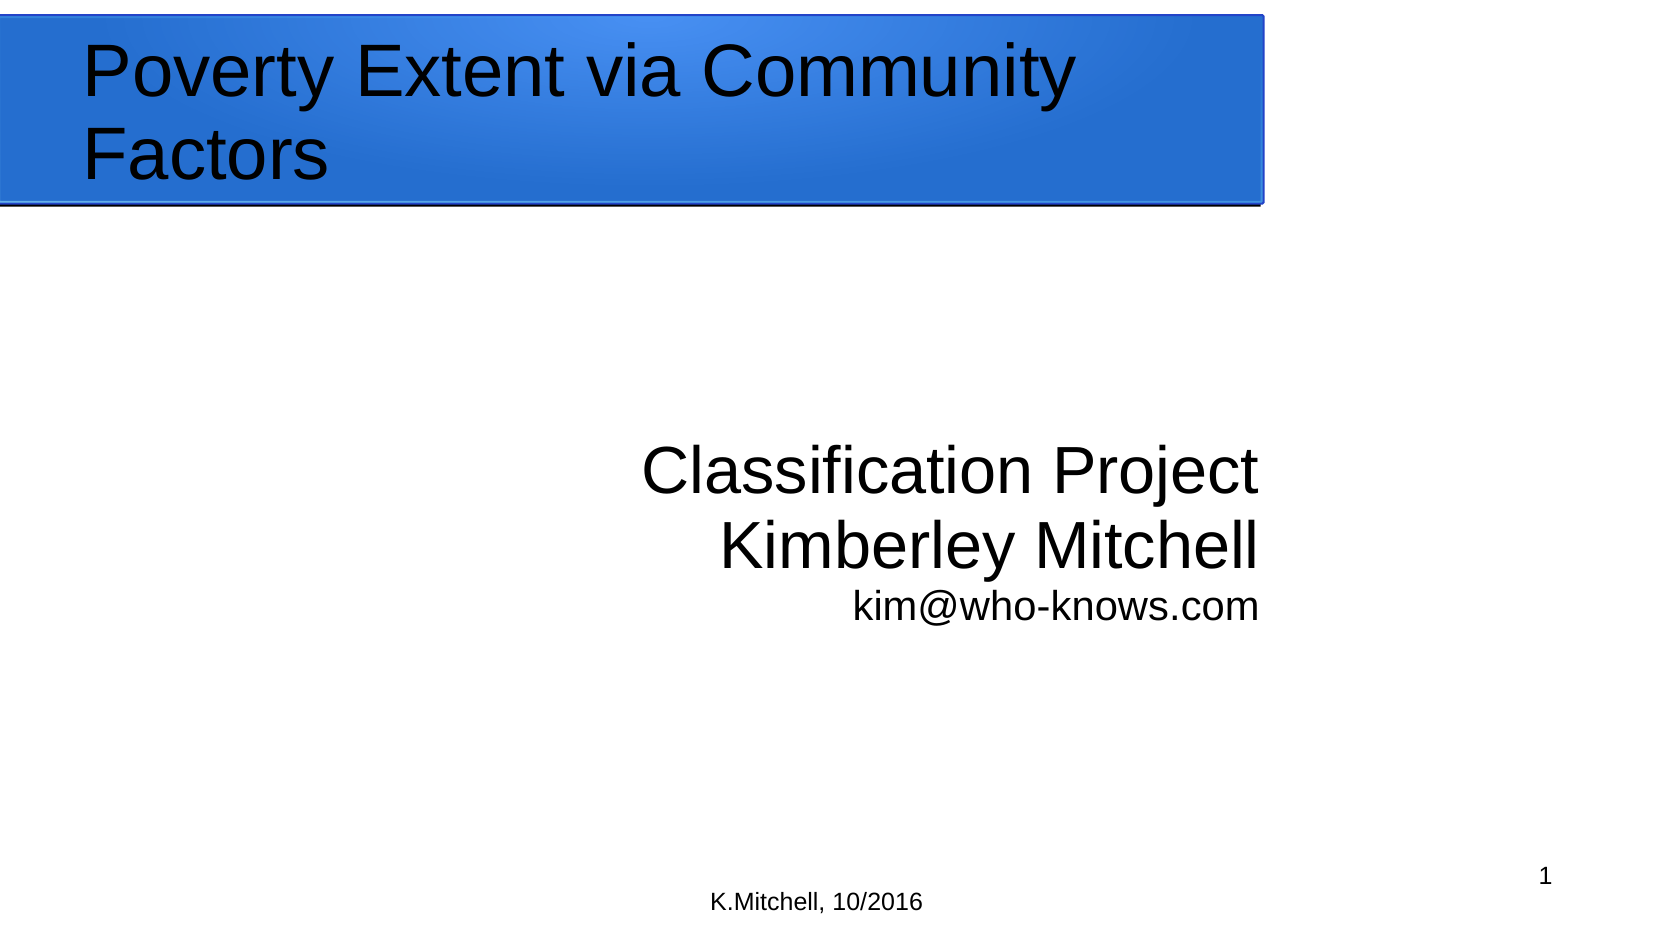

# Poverty Extent via Community Factors
Classification Project
Kimberley Mitchell
kim@who-knows.com